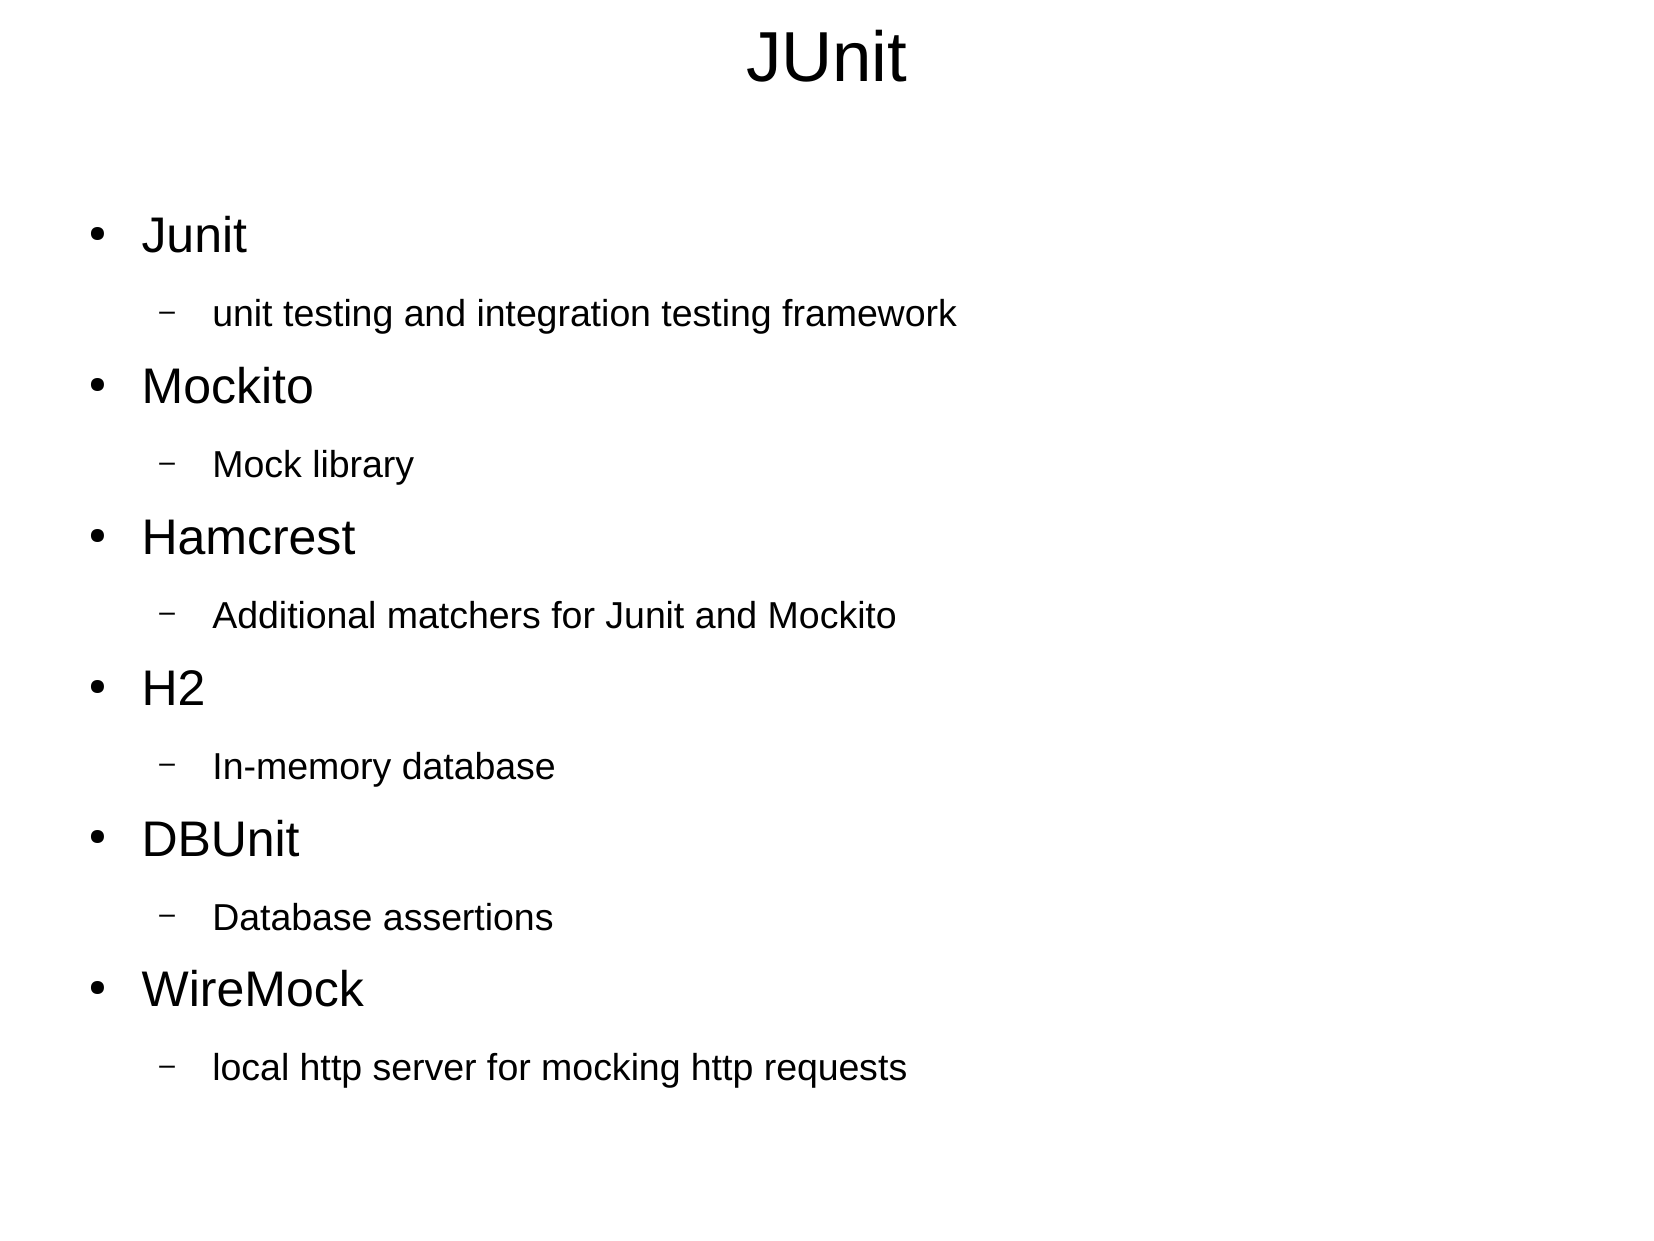

# JUnit
Junit
unit testing and integration testing framework
Mockito
Mock library
Hamcrest
Additional matchers for Junit and Mockito
H2
In-memory database
DBUnit
Database assertions
WireMock
local http server for mocking http requests